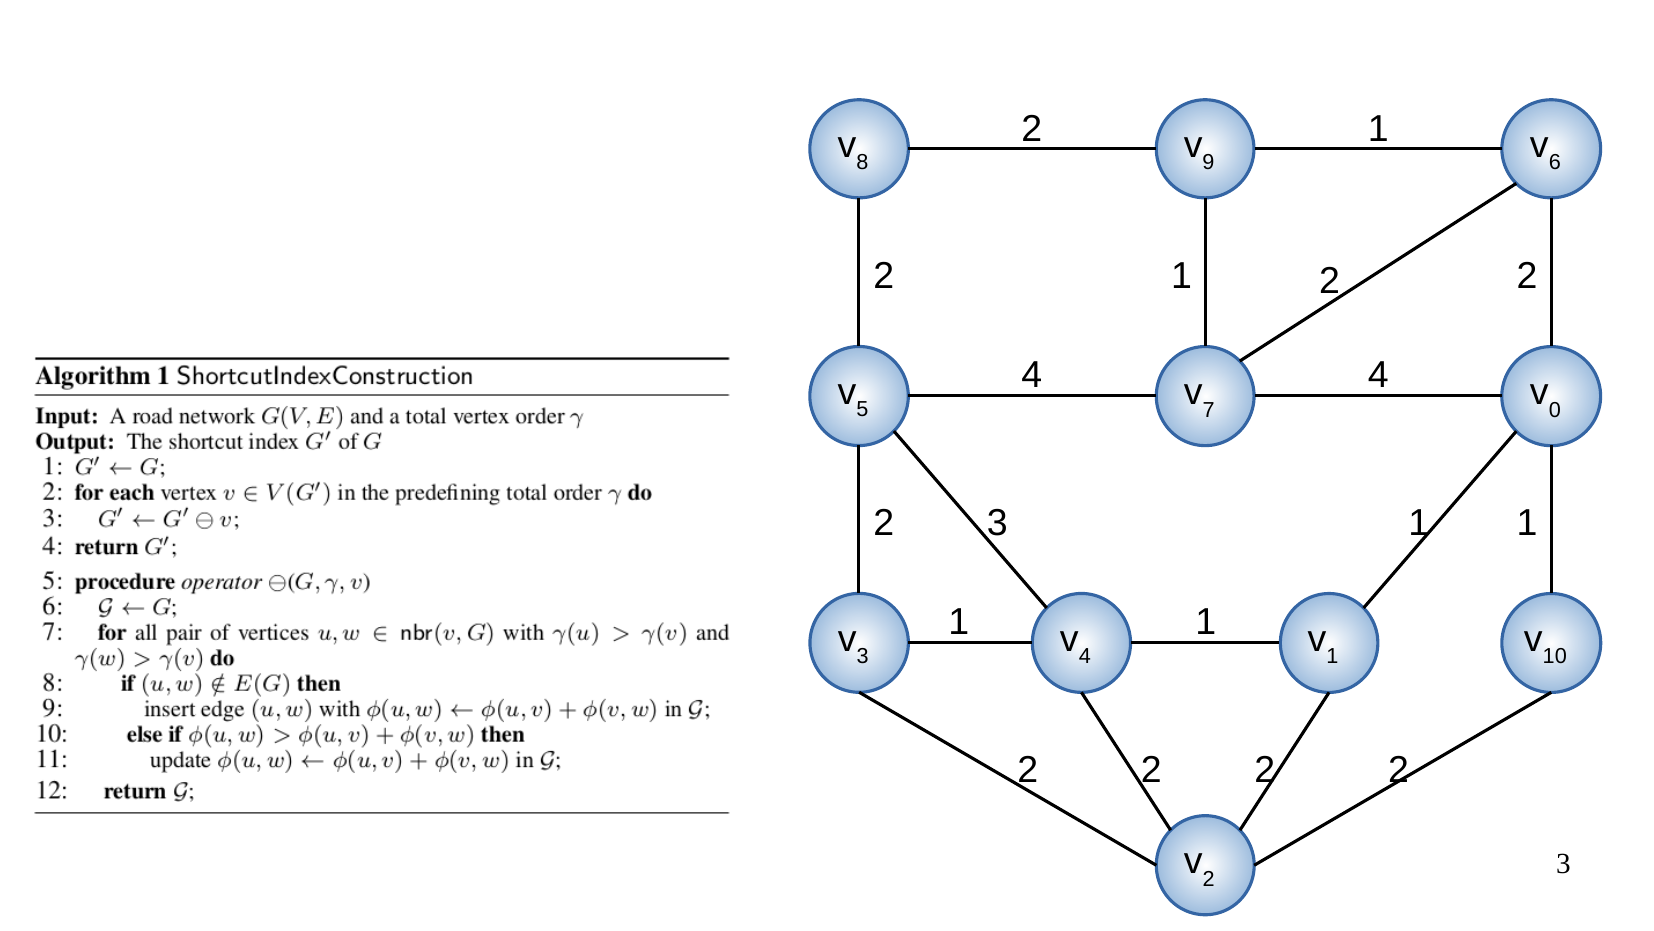

v8
2
v9
1
v6
2
1
2
2
4
4
v5
v7
v0
2
3
1
1
1
1
v3
v4
v1
v10
2
2
2
2
v2
3